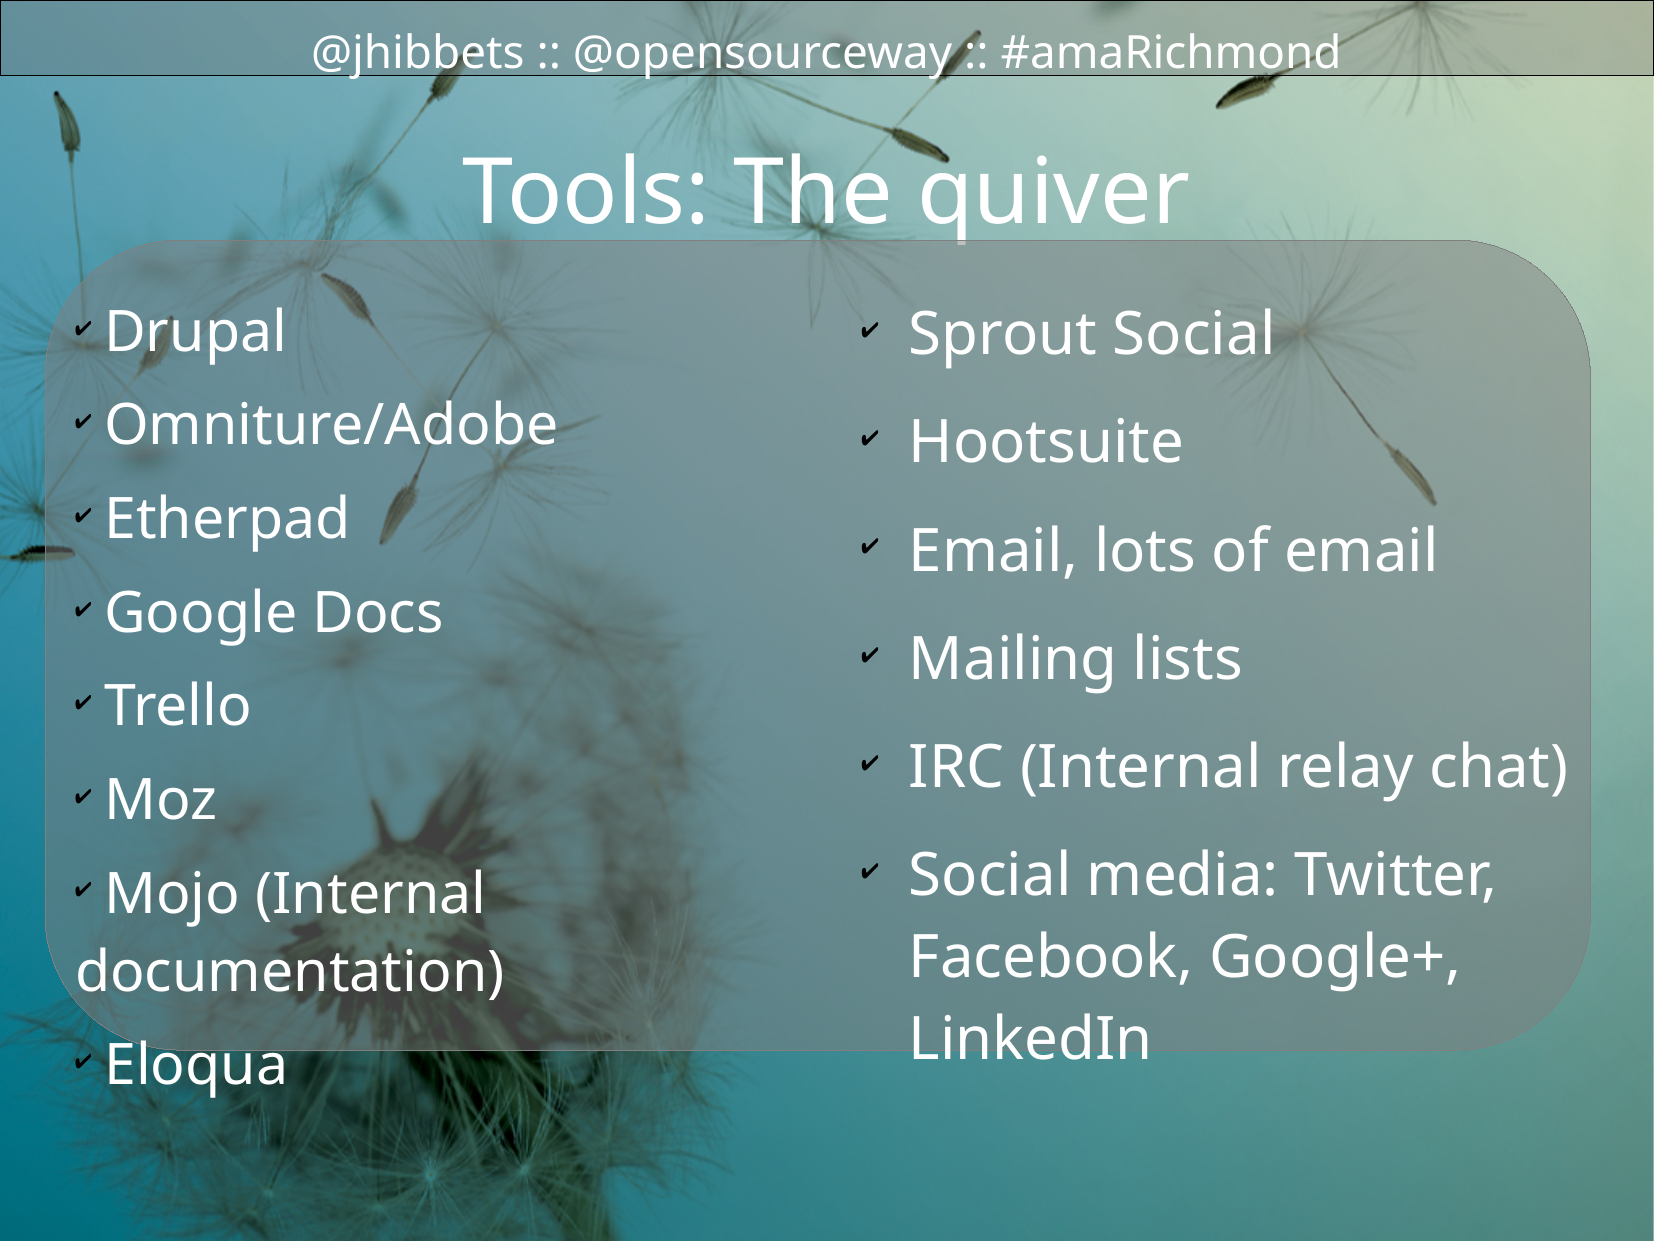

# Tools: The quiver
 Drupal
 Omniture/Adobe
 Etherpad
 Google Docs
 Trello
 Moz
 Mojo (Internal documentation)
 Eloqua
Sprout Social
Hootsuite
Email, lots of email
Mailing lists
IRC (Internal relay chat)
Social media: Twitter, Facebook, Google+, LinkedIn